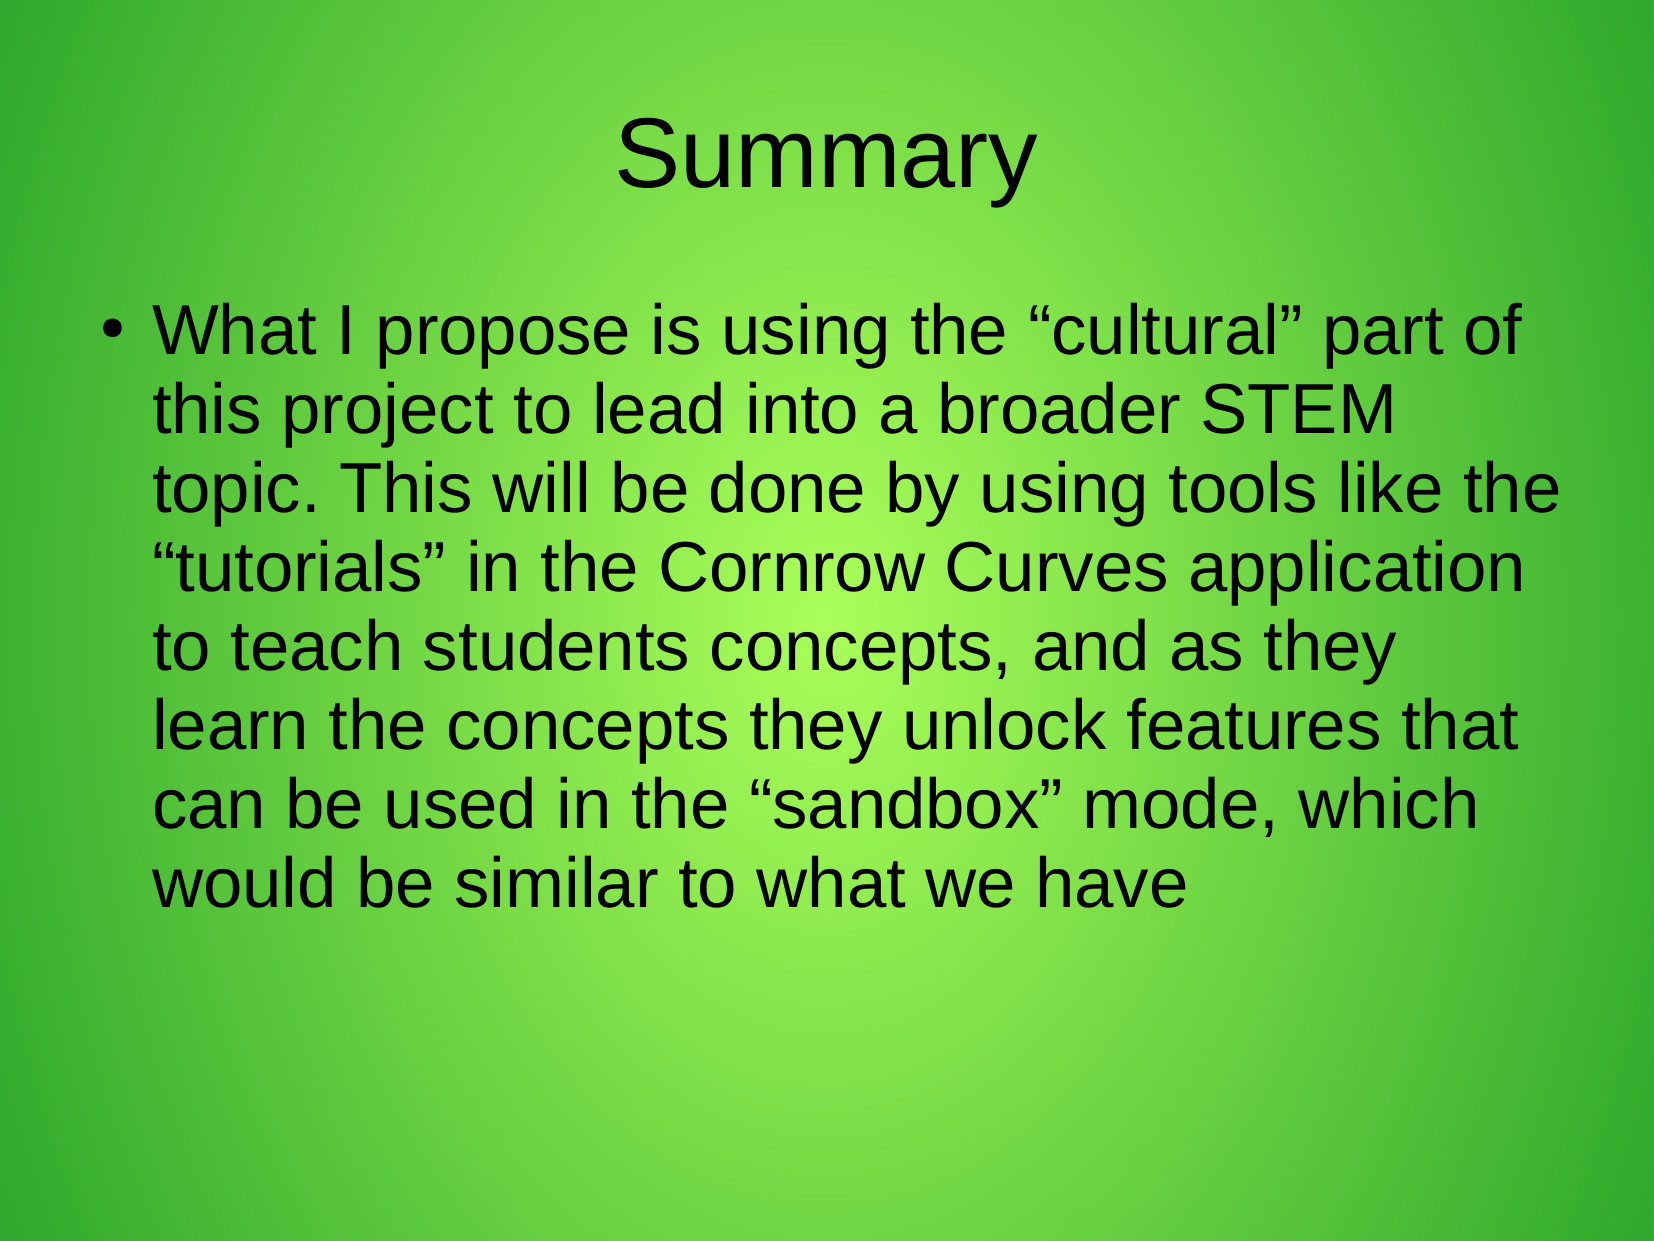

# Summary
What I propose is using the “cultural” part of this project to lead into a broader STEM topic. This will be done by using tools like the “tutorials” in the Cornrow Curves application to teach students concepts, and as they learn the concepts they unlock features that can be used in the “sandbox” mode, which would be similar to what we have